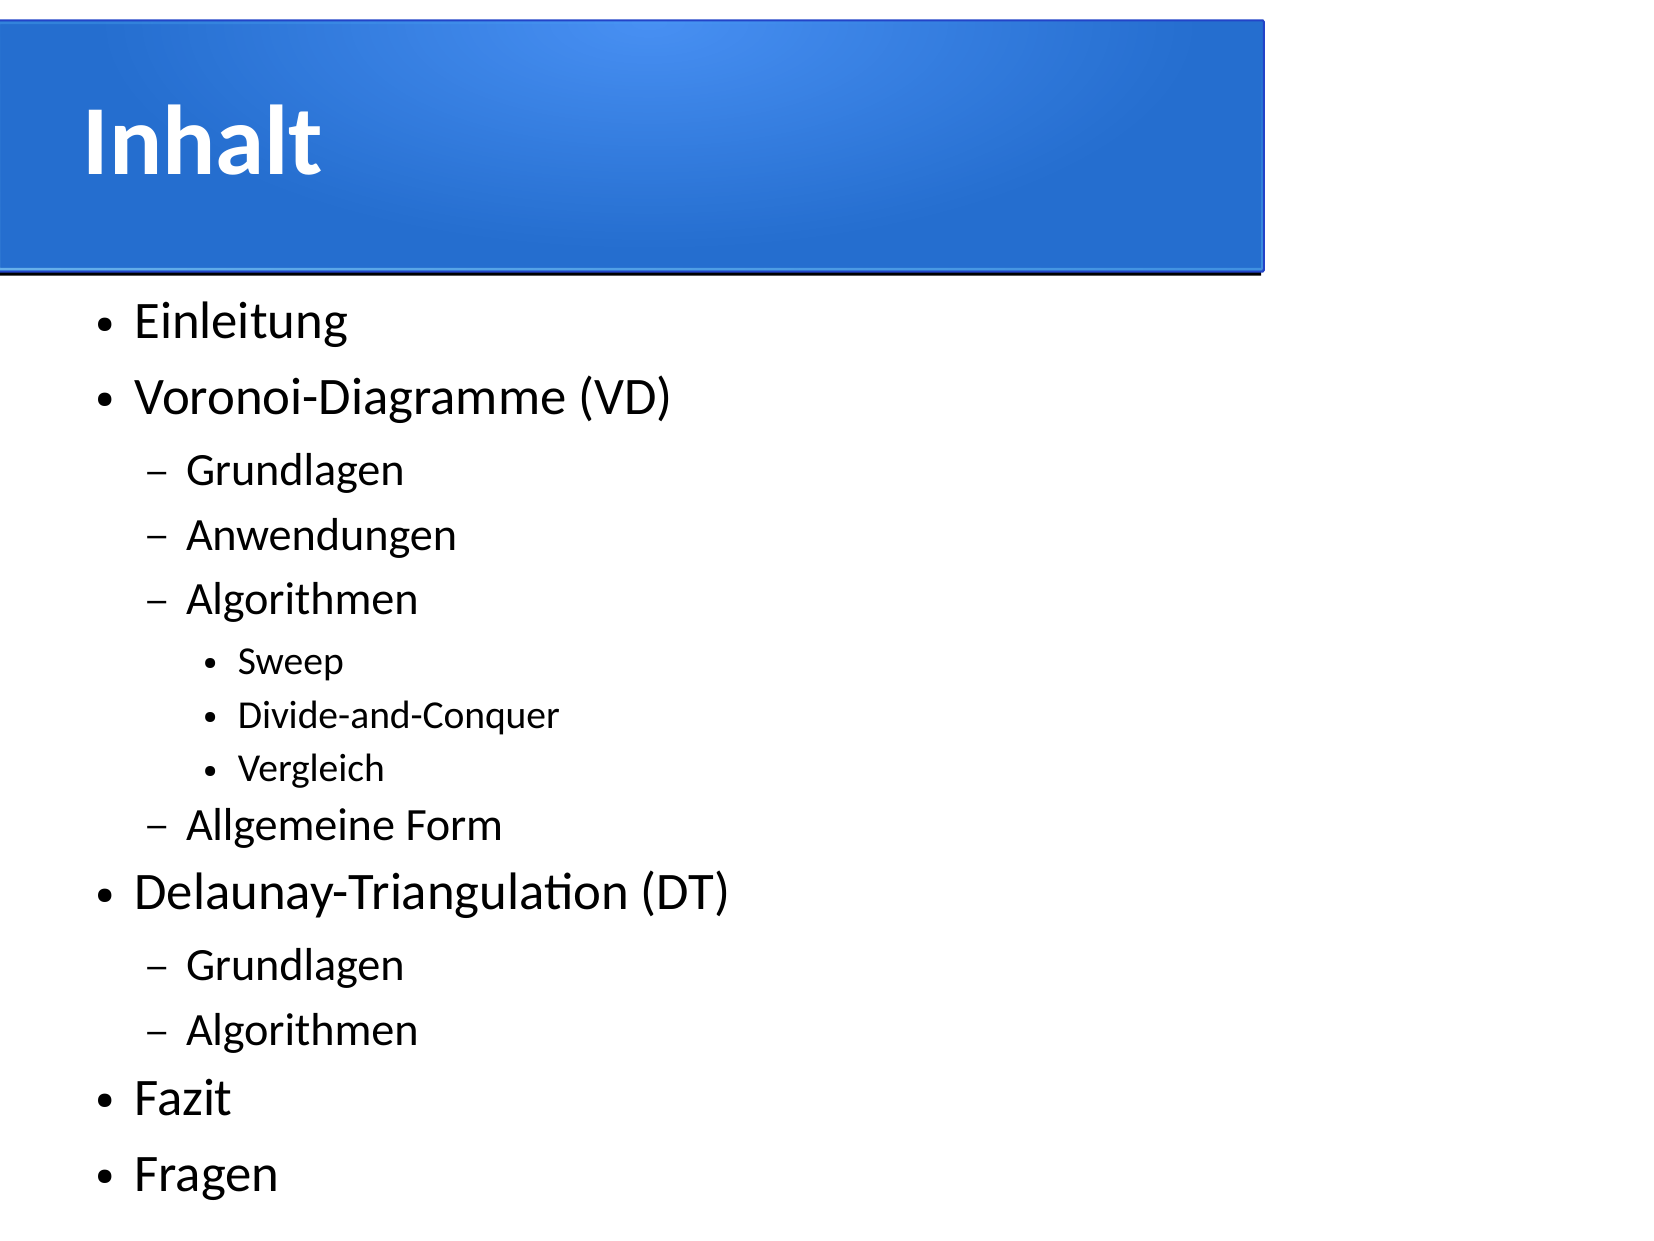

# Inhalt
Einleitung
Voronoi-Diagramme (VD)
Grundlagen
Anwendungen
Algorithmen
Sweep
Divide-and-Conquer
Vergleich
Allgemeine Form
Delaunay-Triangulation (DT)
Grundlagen
Algorithmen
Fazit
Fragen